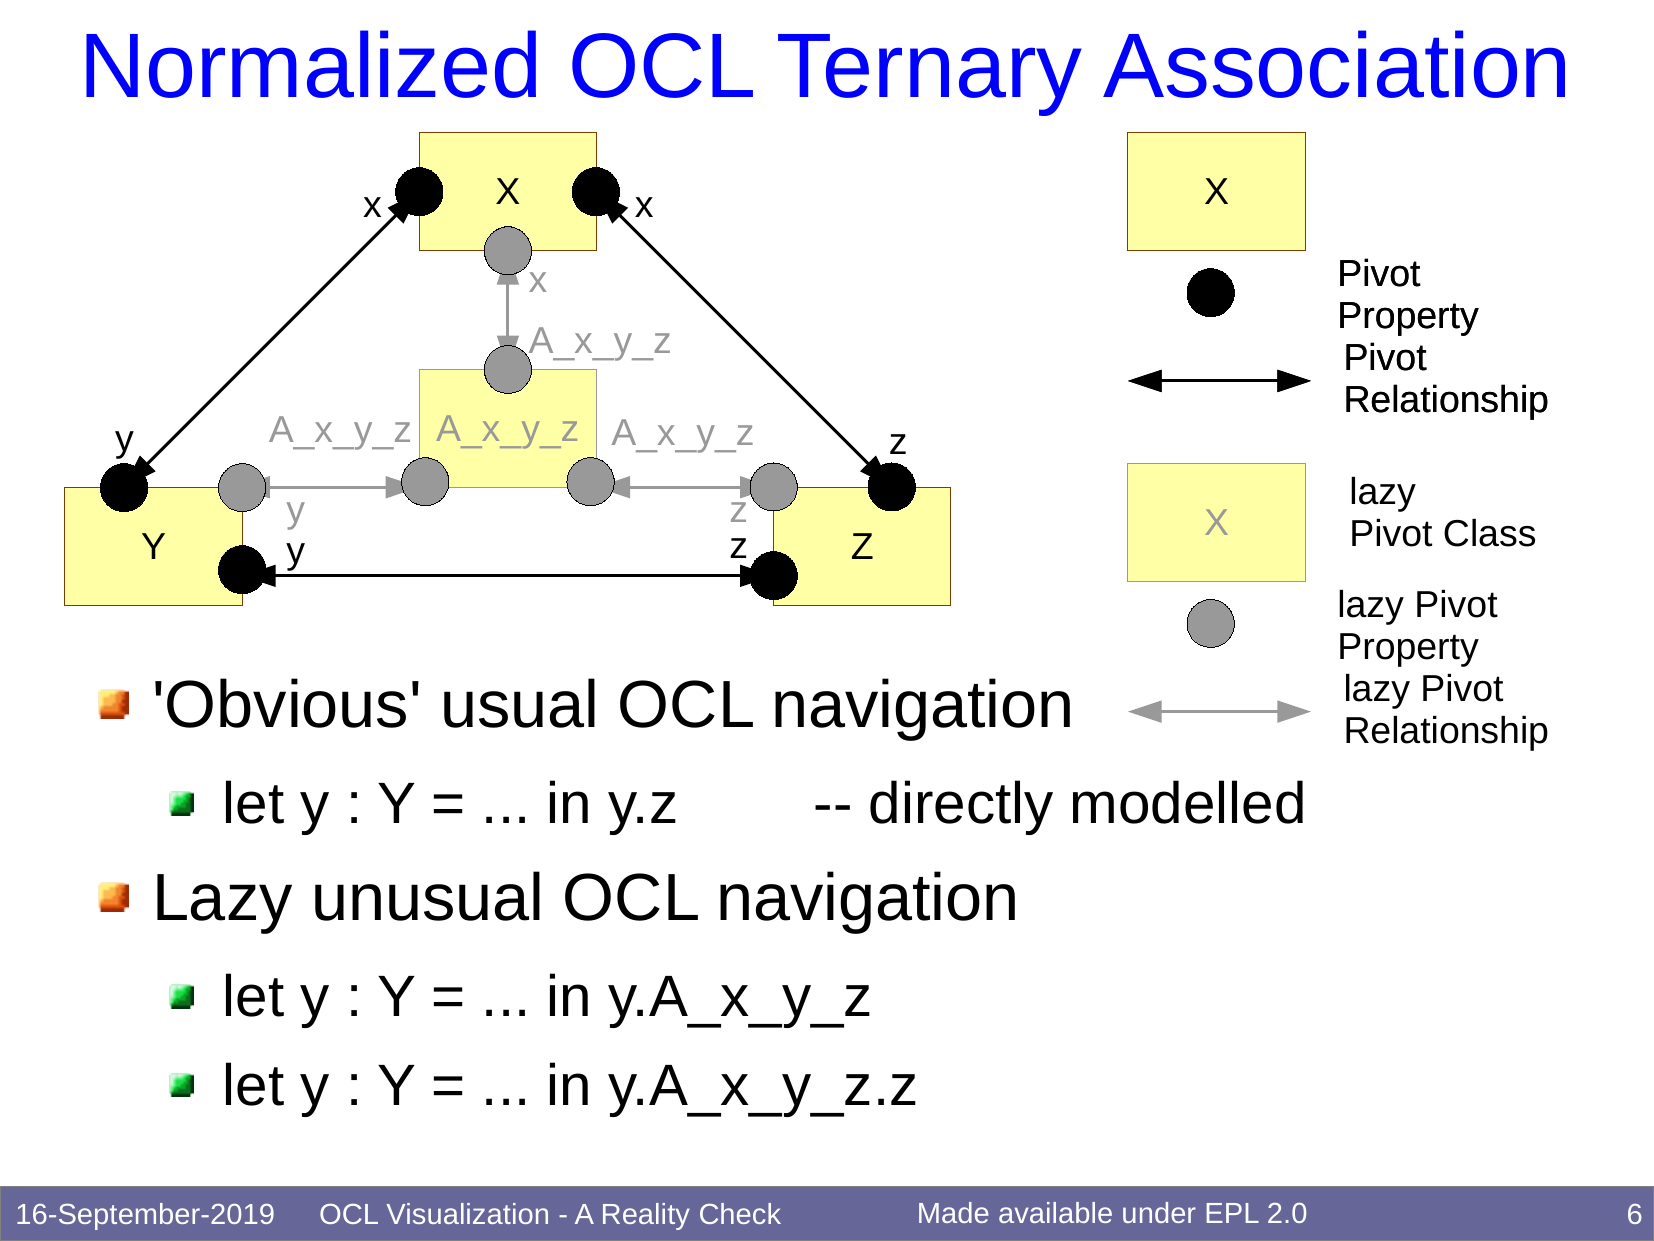

# Normalized OCL Ternary Association
X
X
X
x
x
Pivot Property
Pivot Property
x
A_x_y_z
Pivot
Relationship
Pivot
Relationship
A_x_y_z
A_x_y_z
A_x_y_z
y
z
X
lazy
Pivot Class
y
z
Y
Z
z
y
lazy Pivot Property
lazy Pivot
Relationship
'Obvious' usual OCL navigation
let y : Y = ... in y.z		-- directly modelled
Lazy unusual OCL navigation
let y : Y = ... in y.A_x_y_z
let y : Y = ... in y.A_x_y_z.z
16-September-2019
OCL Visualization - A Reality Check
6